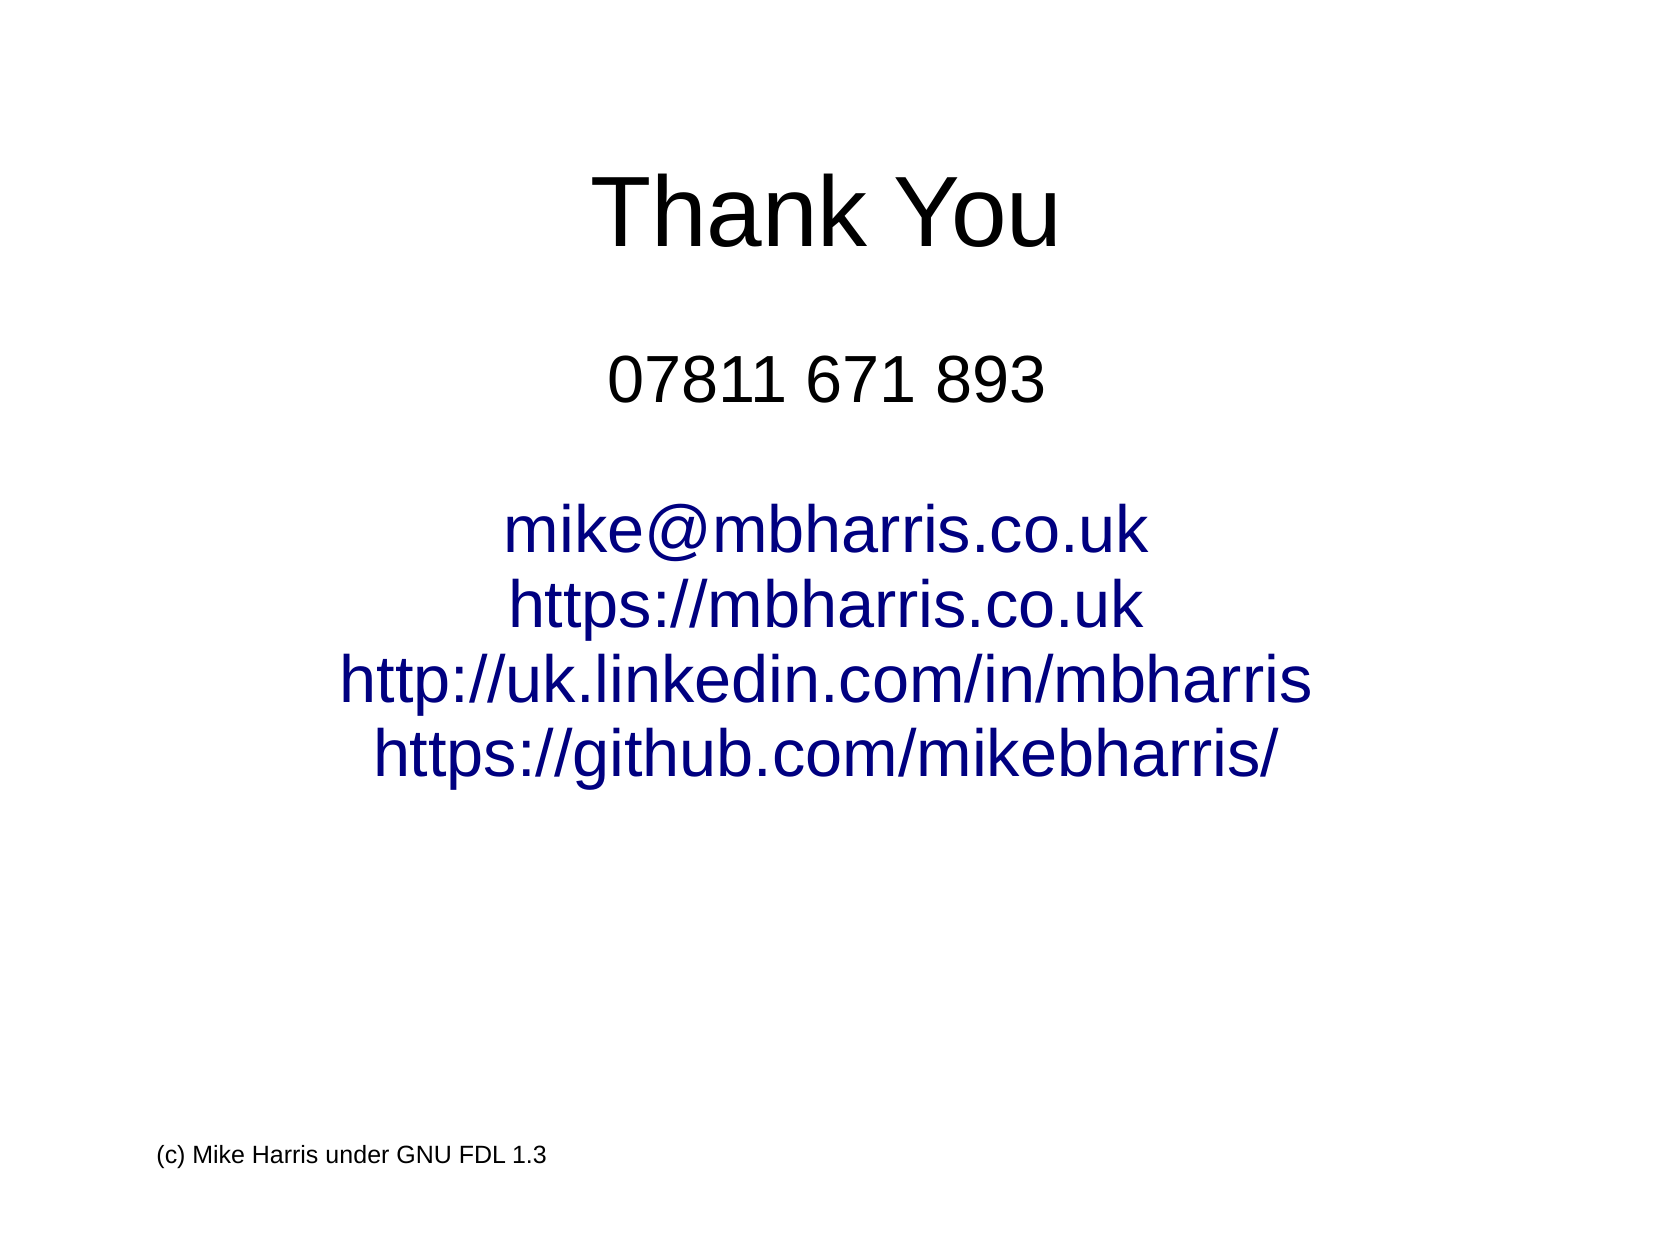

# Thank You
07811 671 893
mike@mbharris.co.uk
https://mbharris.co.uk
http://uk.linkedin.com/in/mbharris
https://github.com/mikebharris/
(c) Mike Harris under GNU FDL 1.3